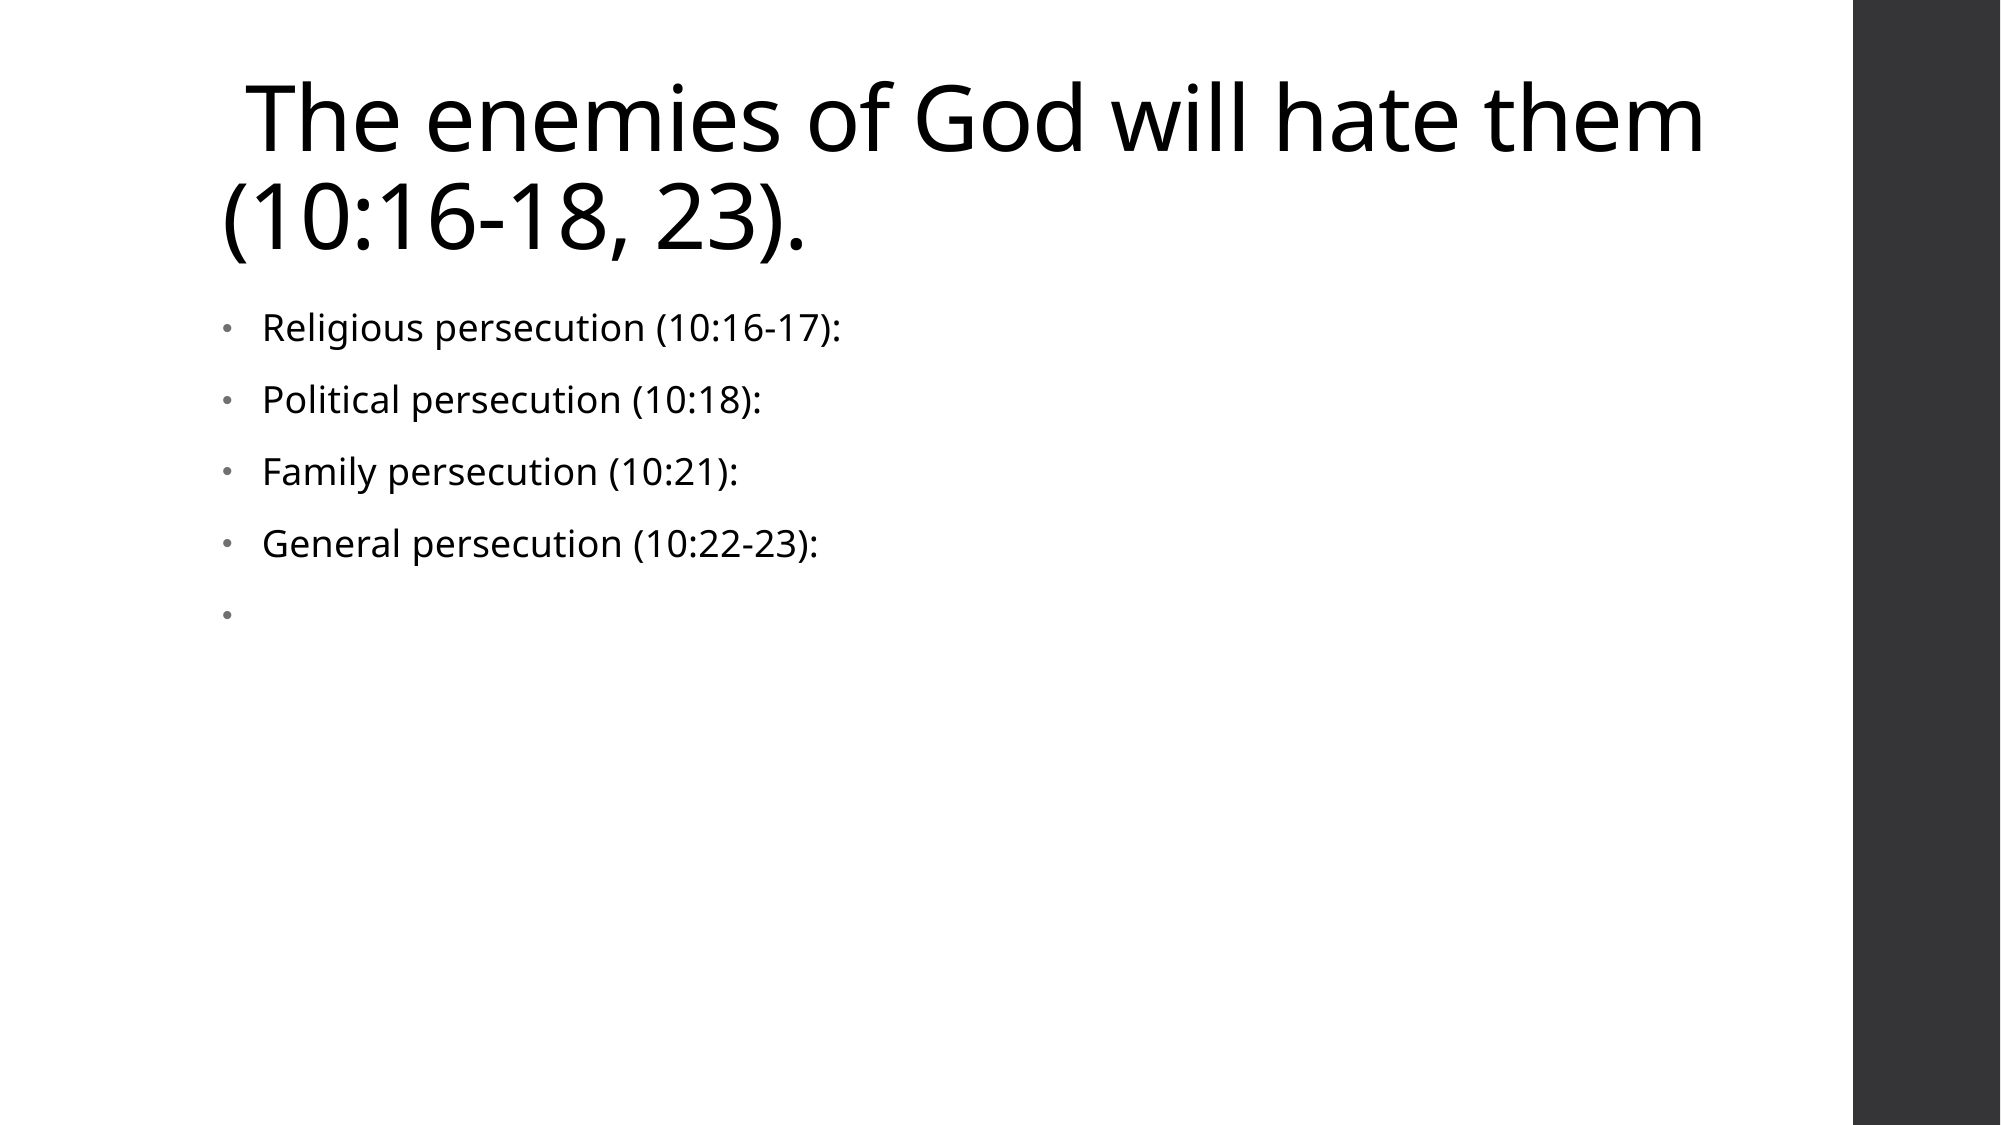

# The enemies of God will hate them (10:16-18, 23).
 Religious persecution (10:16-17):
 Political persecution (10:18):
 Family persecution (10:21):
 General persecution (10:22-23):